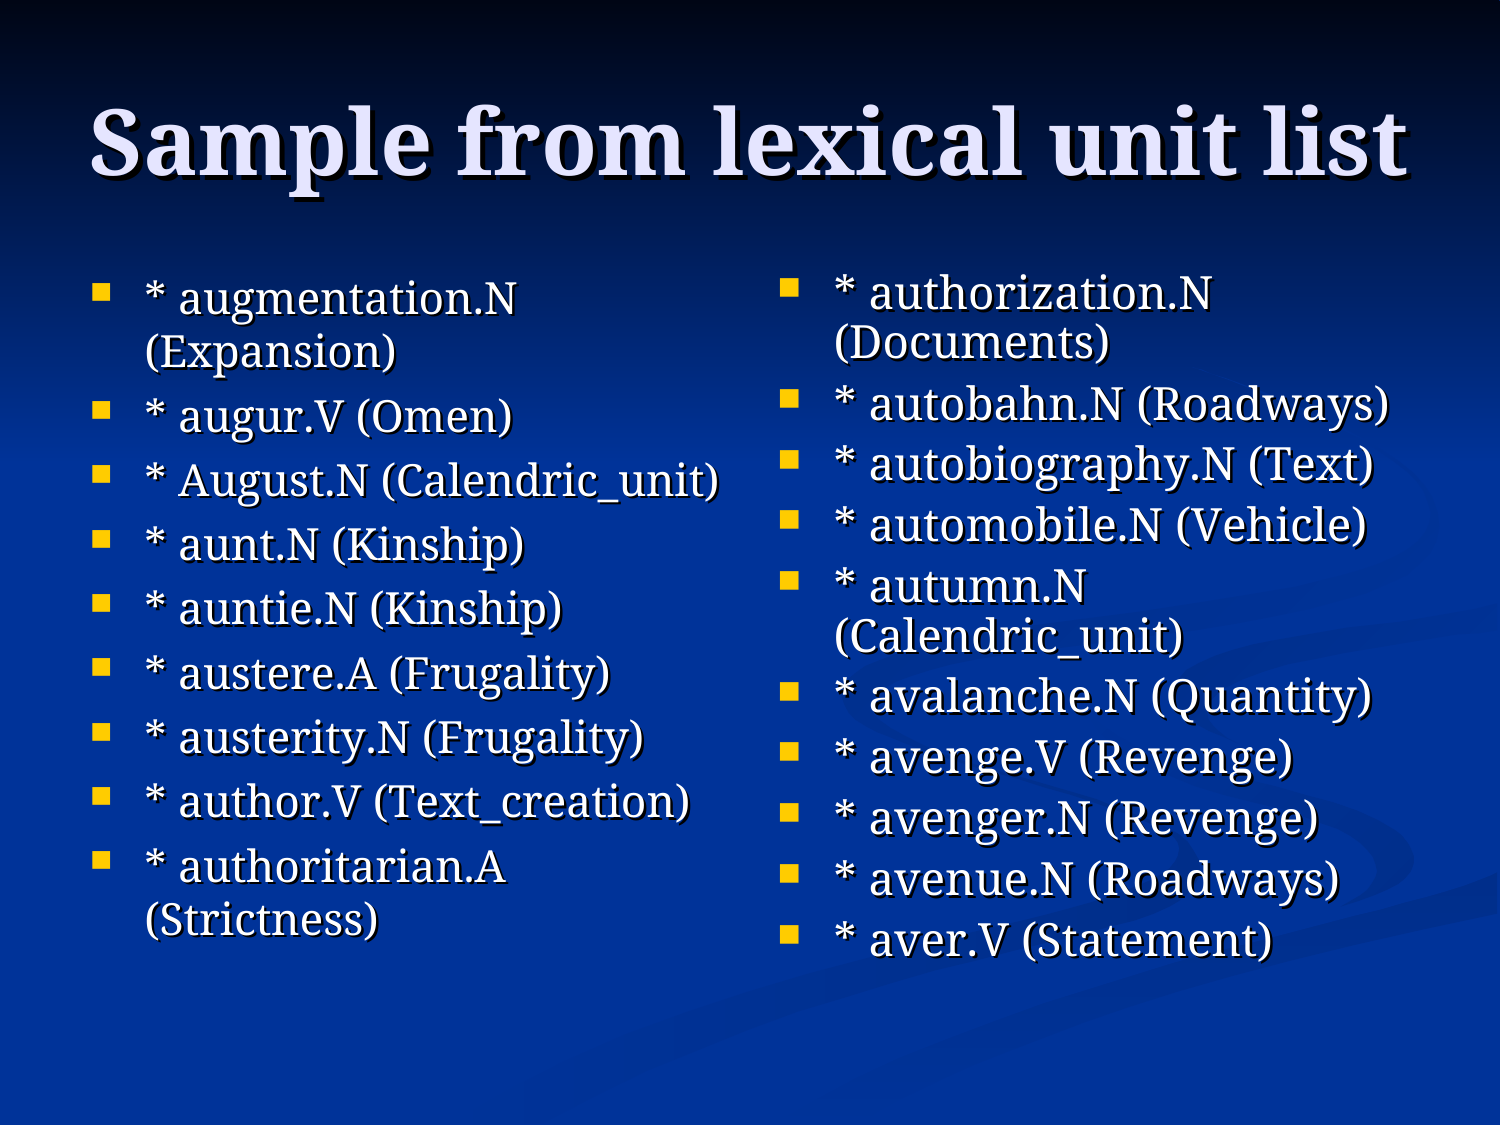

# Sample from lexical unit list
* augmentation.N (Expansion)
* augur.V (Omen)
* August.N (Calendric_unit)
* aunt.N (Kinship)
* auntie.N (Kinship)
* austere.A (Frugality)
* austerity.N (Frugality)
* author.V (Text_creation)
* authoritarian.A (Strictness)
* authorization.N (Documents)
* autobahn.N (Roadways)
* autobiography.N (Text)
* automobile.N (Vehicle)
* autumn.N (Calendric_unit)
* avalanche.N (Quantity)
* avenge.V (Revenge)
* avenger.N (Revenge)
* avenue.N (Roadways)
* aver.V (Statement)